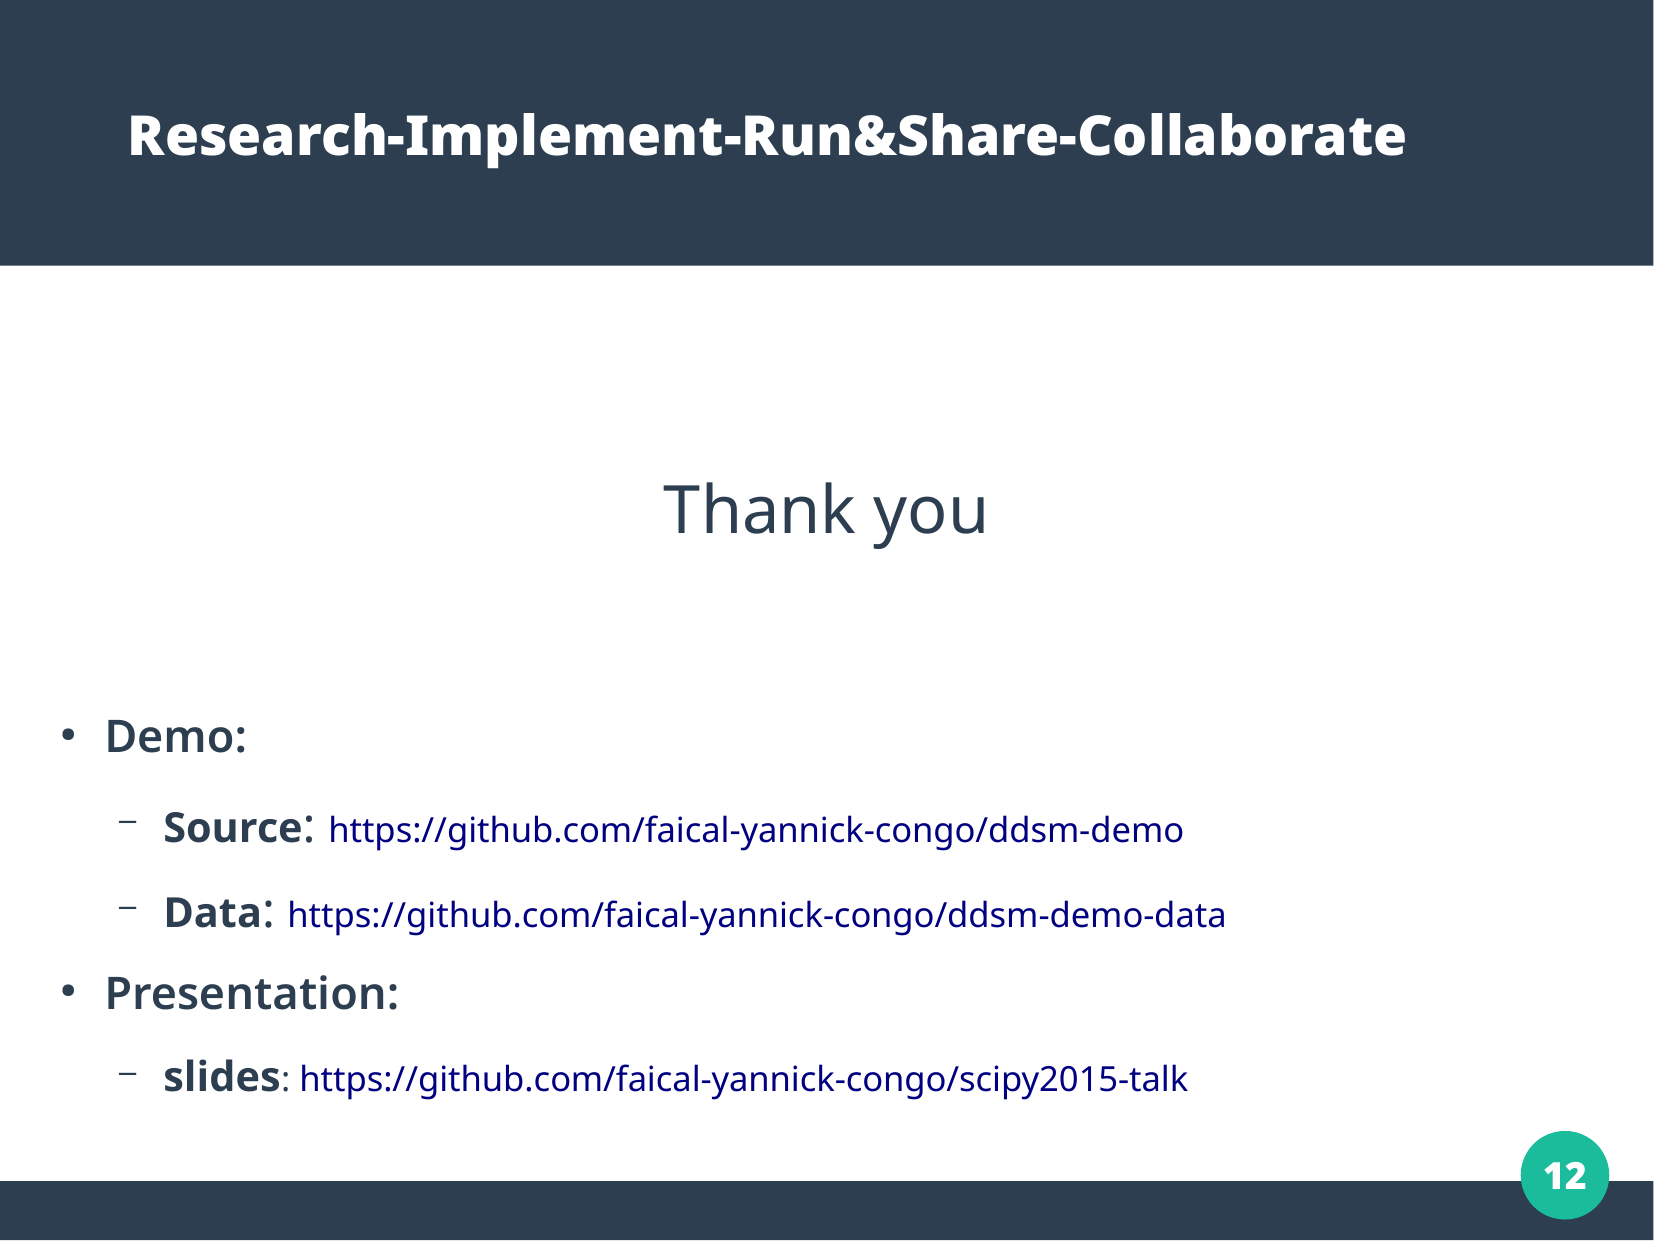

# Research-Implement-Run&Share-Collaborate
Thank you
Demo:
Source: https://github.com/faical-yannick-congo/ddsm-demo
Data: https://github.com/faical-yannick-congo/ddsm-demo-data
Presentation:
slides: https://github.com/faical-yannick-congo/scipy2015-talk
12